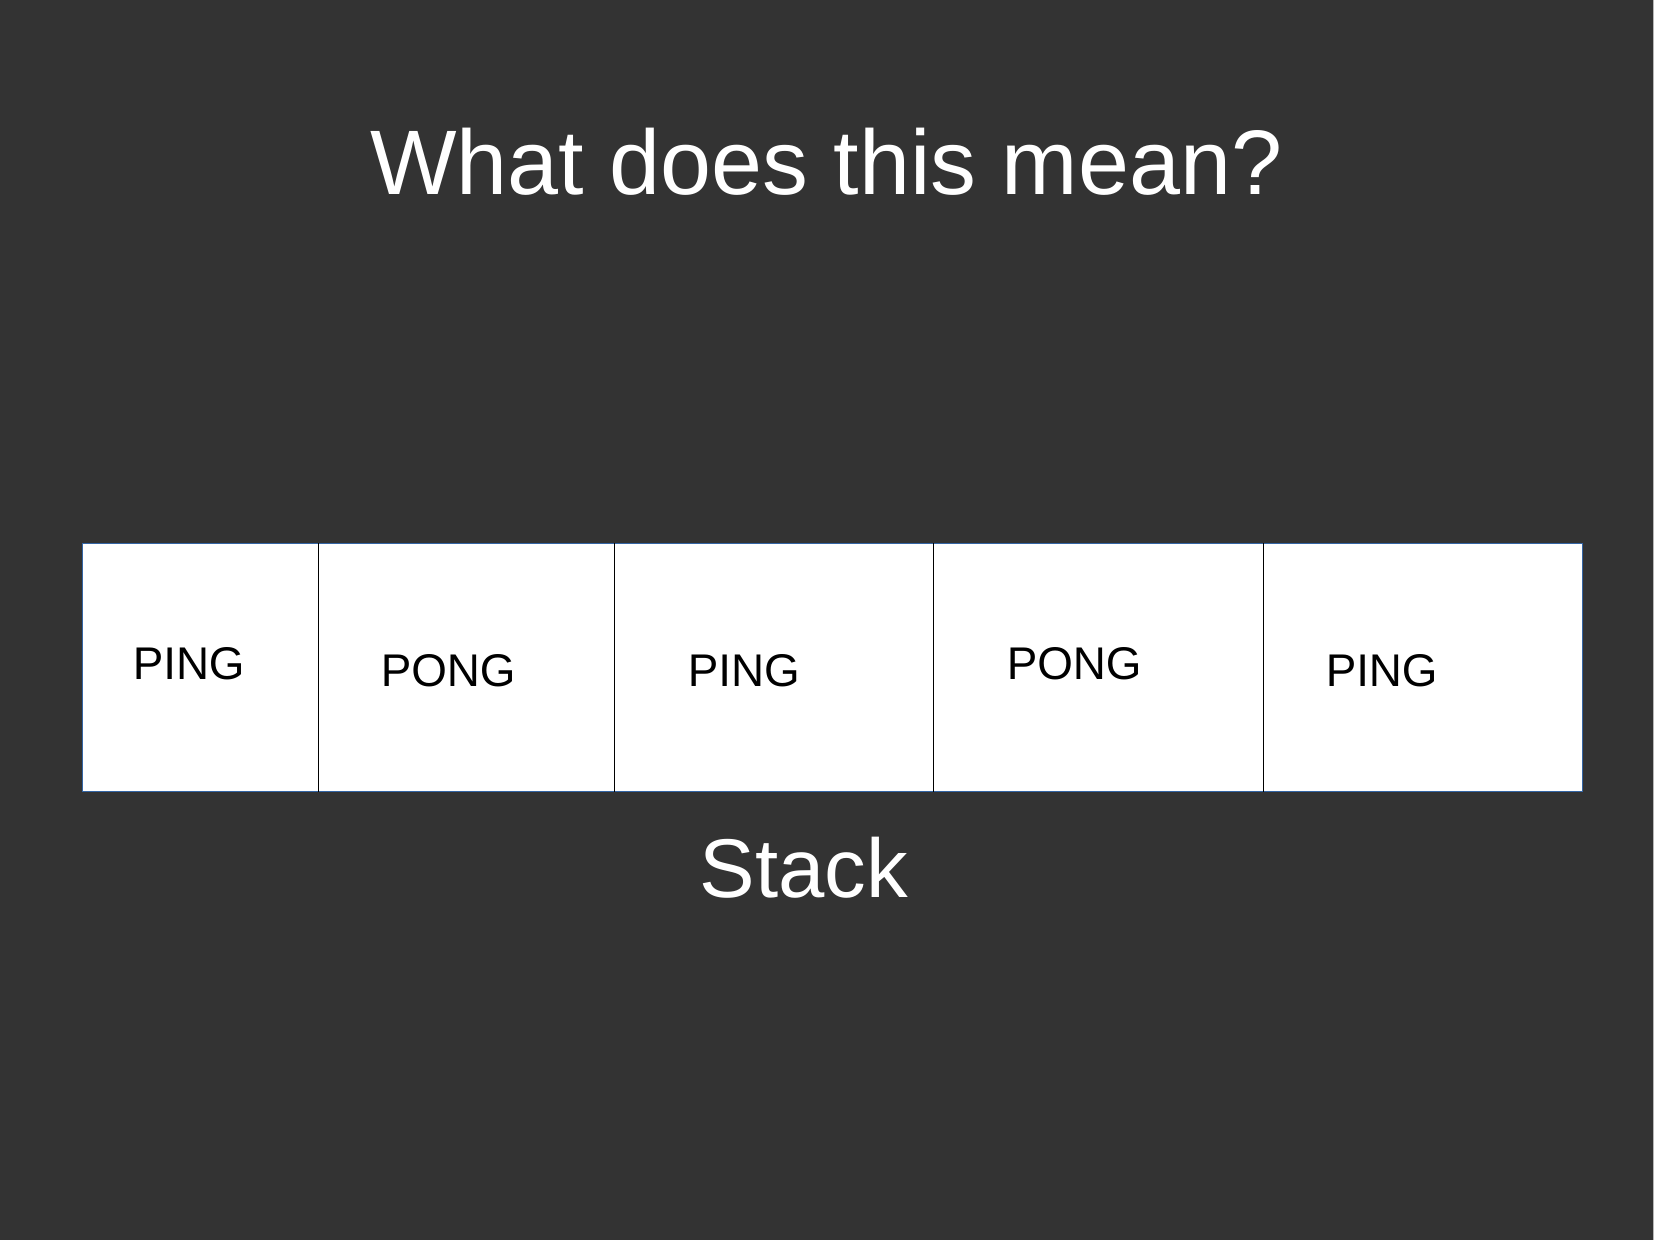

# What does this mean?
PING
PONG
PONG
PING
PING
Stack